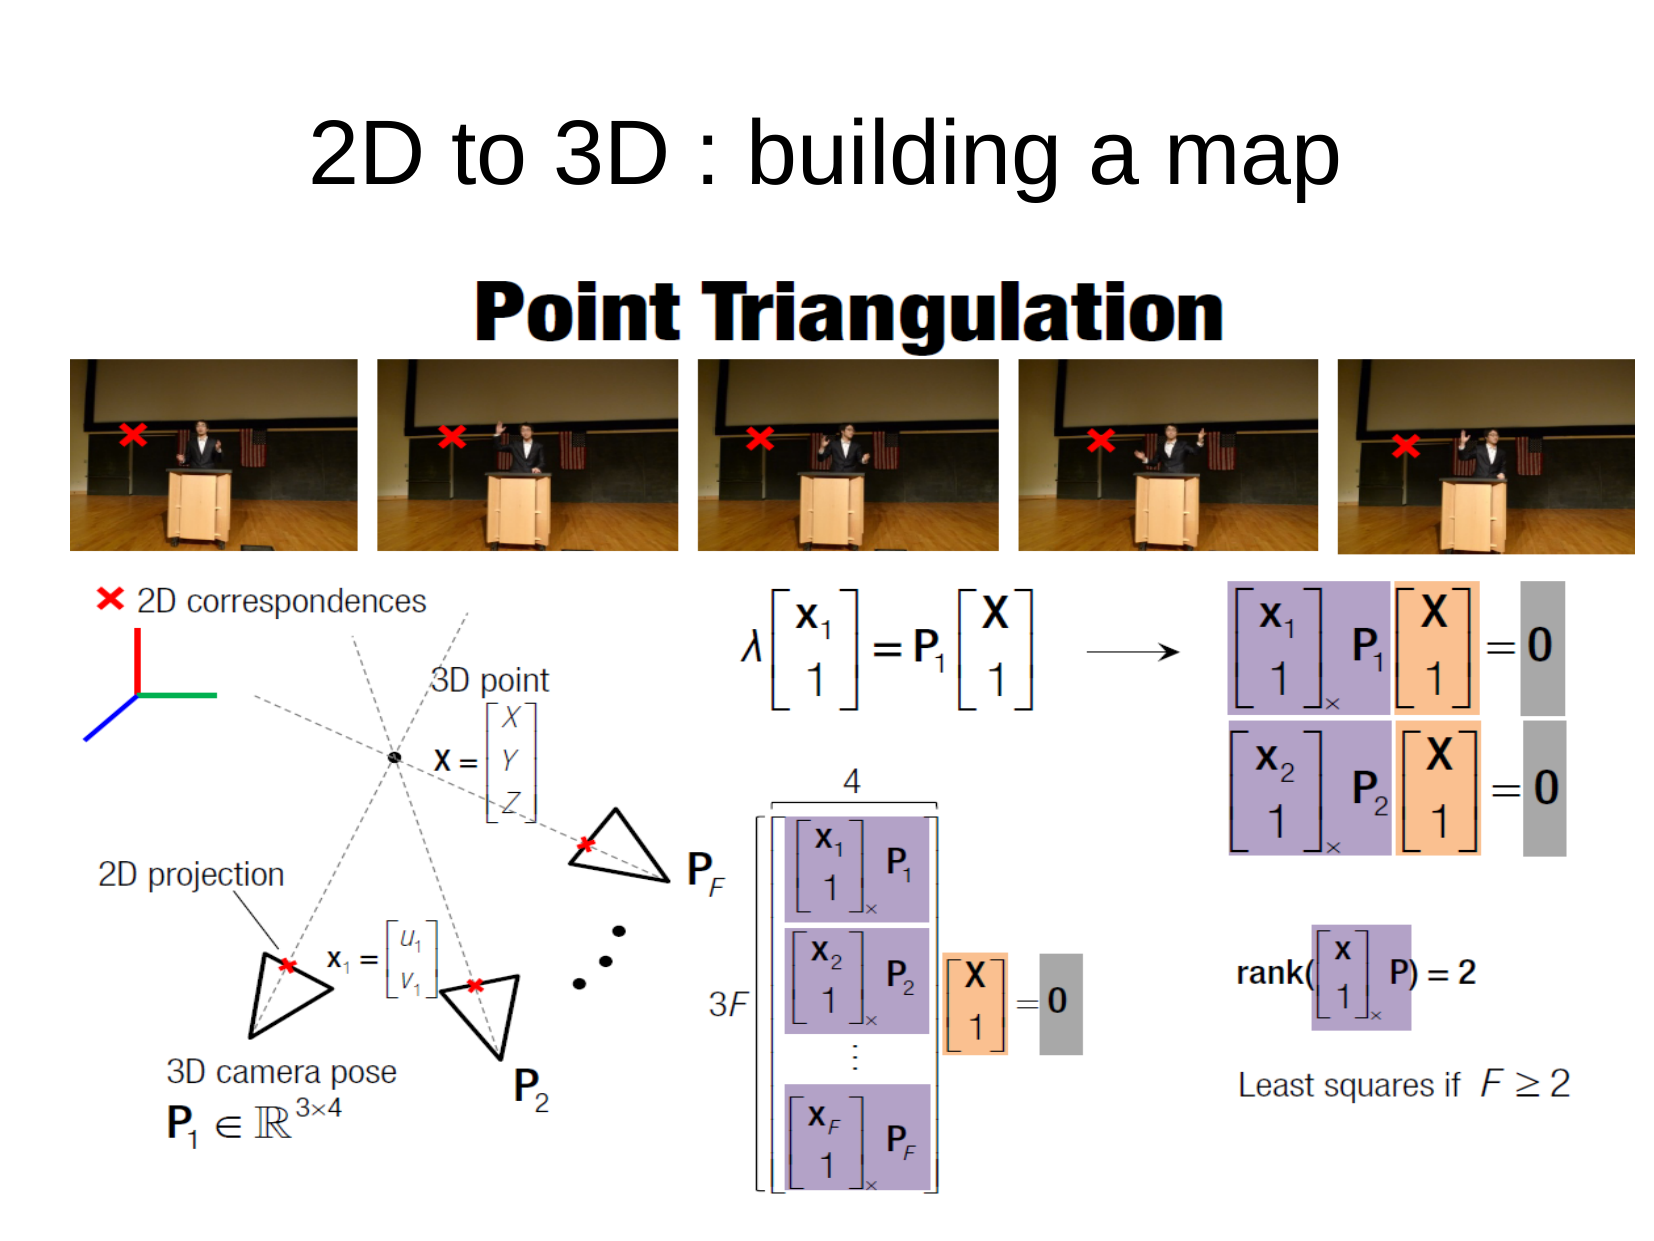

# 2D to 3D : building a map